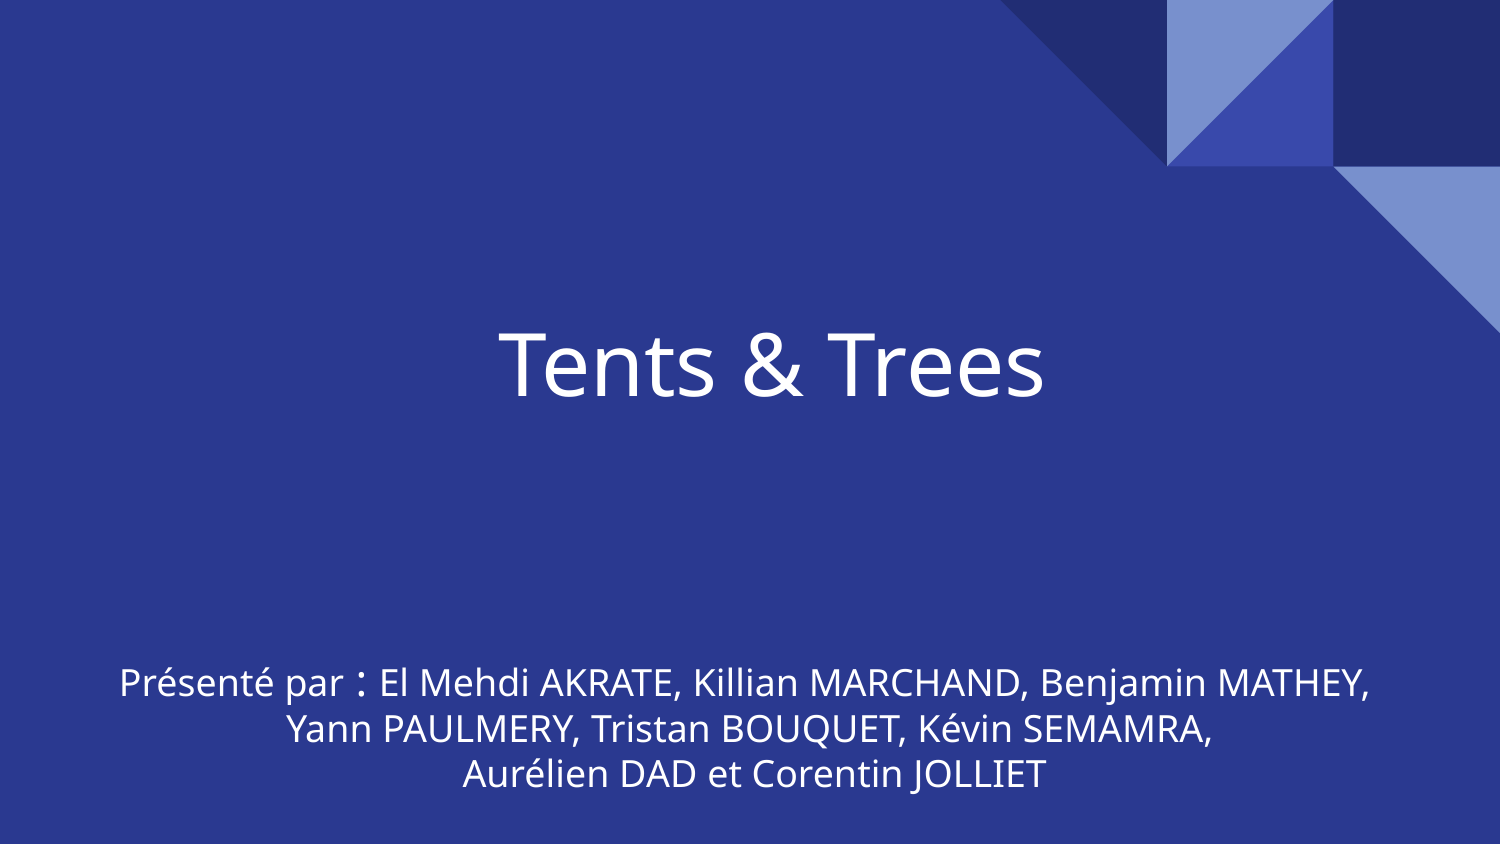

# Tents & Trees
Présenté par : El Mehdi AKRATE, Killian MARCHAND, Benjamin MATHEY,
Yann PAULMERY, Tristan BOUQUET, Kévin SEMAMRA,
 Aurélien DAD et Corentin JOLLIET